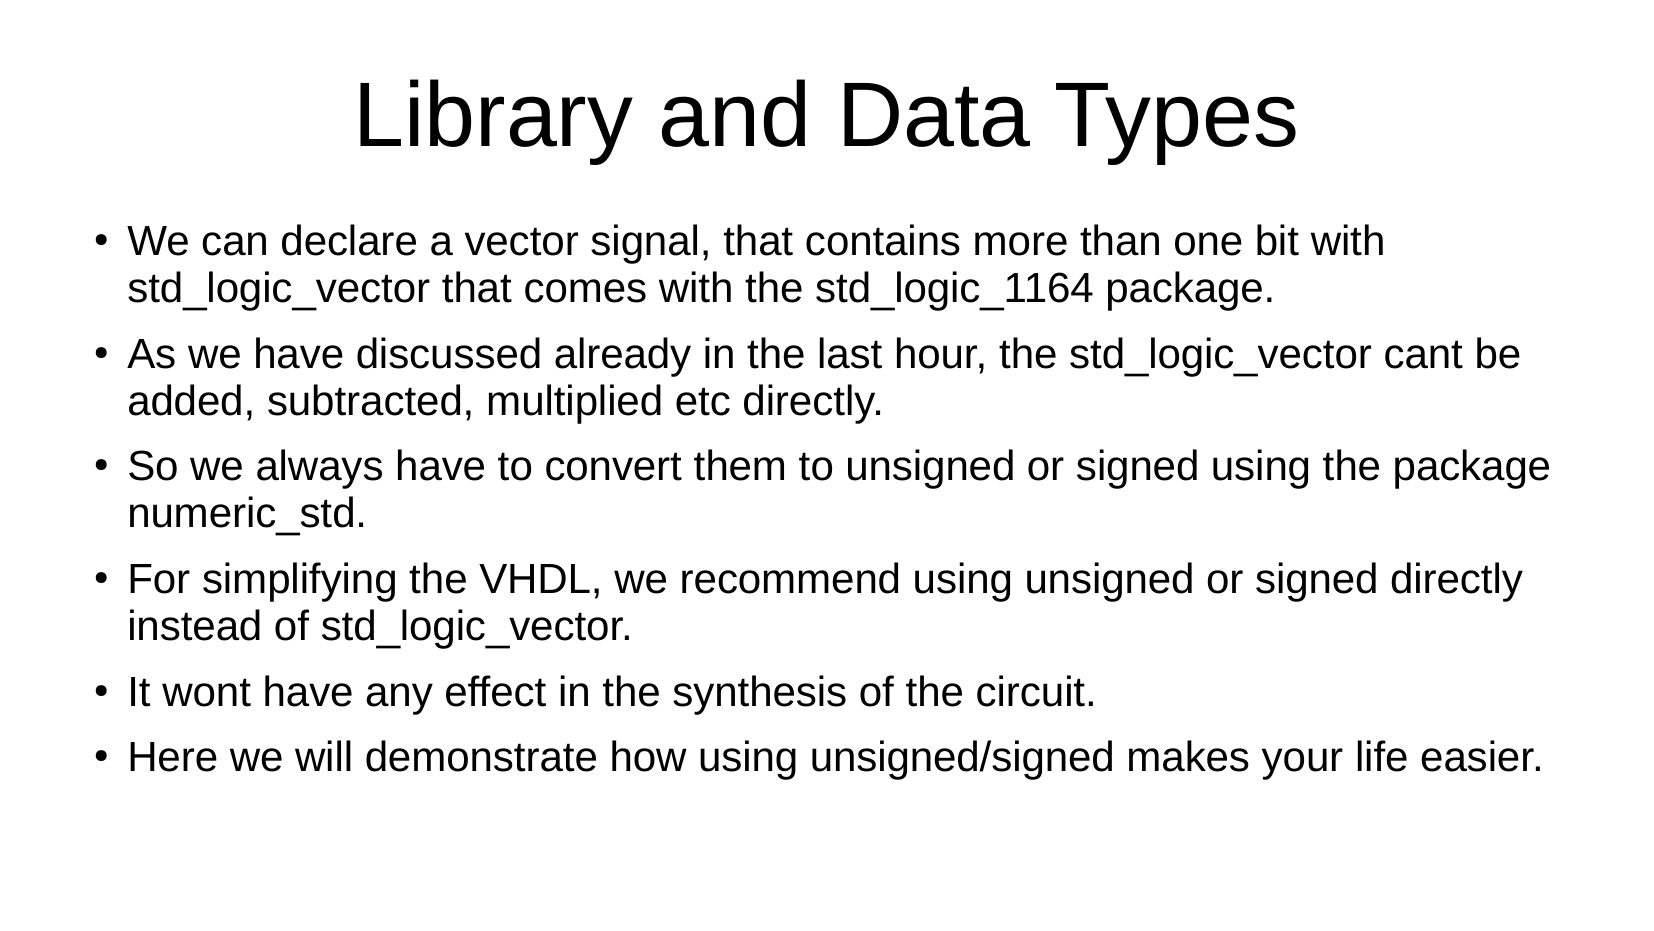

# Library and Data Types
We can declare a vector signal, that contains more than one bit with std_logic_vector that comes with the std_logic_1164 package.
As we have discussed already in the last hour, the std_logic_vector cant be added, subtracted, multiplied etc directly.
So we always have to convert them to unsigned or signed using the package numeric_std.
For simplifying the VHDL, we recommend using unsigned or signed directly instead of std_logic_vector.
It wont have any effect in the synthesis of the circuit.
Here we will demonstrate how using unsigned/signed makes your life easier.